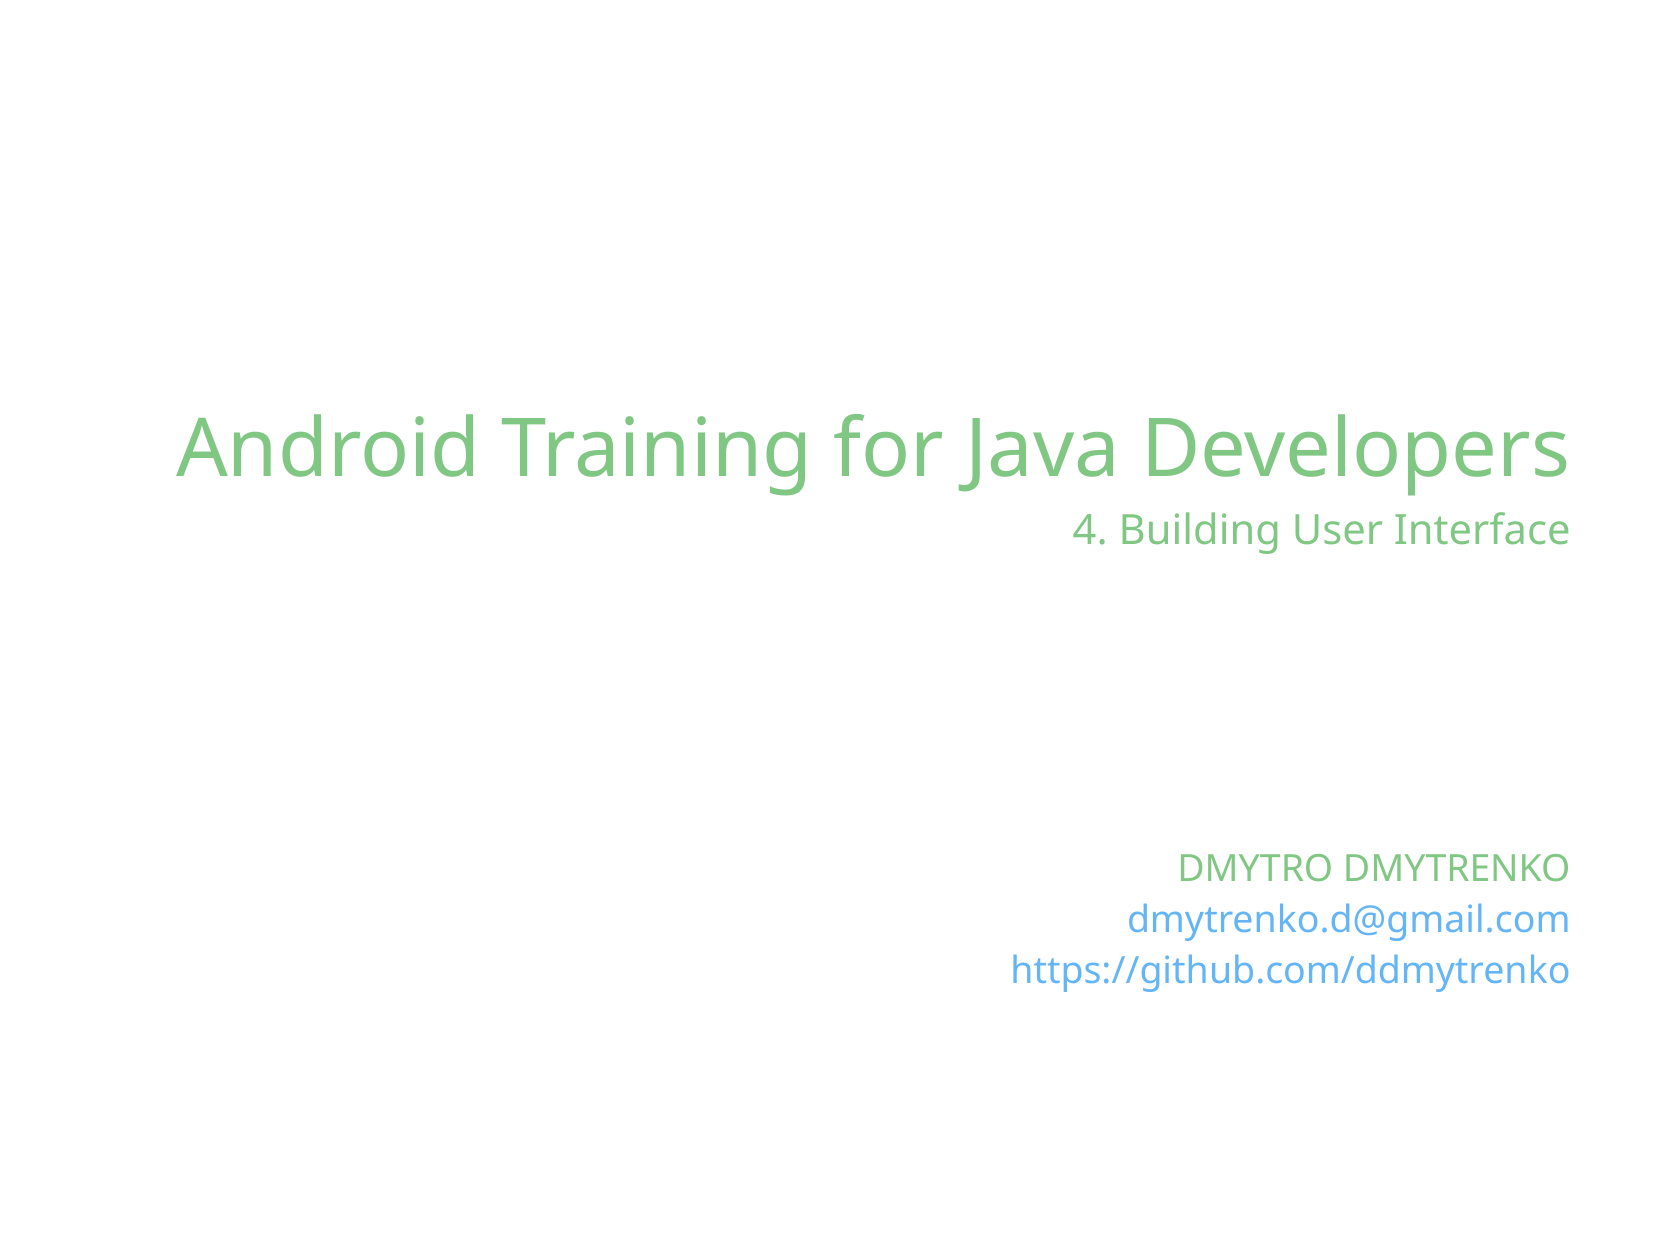

# Android Training for Java Developers 4. Building User Interface DMYTRO DMYTRENKO dmytrenko.d@gmail.com https://github.com/ddmytrenko